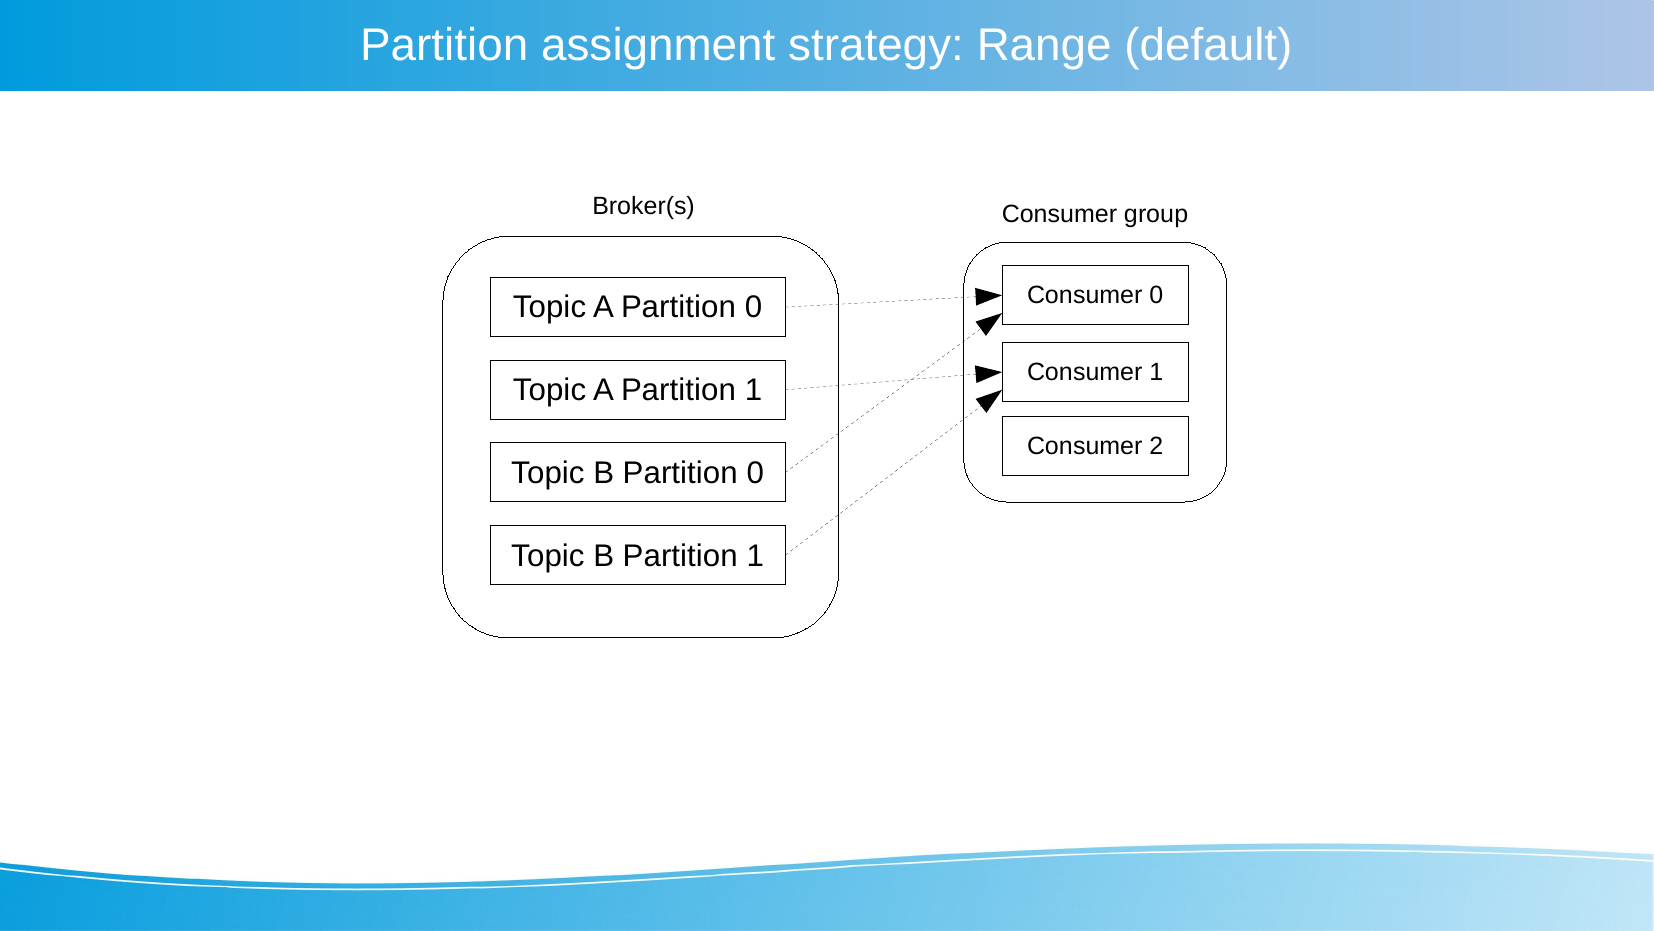

# Partition assignment strategy: Range (default)
Broker(s)
Consumer group
Consumer 0
Topic A Partition 0
Consumer 1
Topic A Partition 1
Consumer 2
Topic B Partition 0
Topic B Partition 1